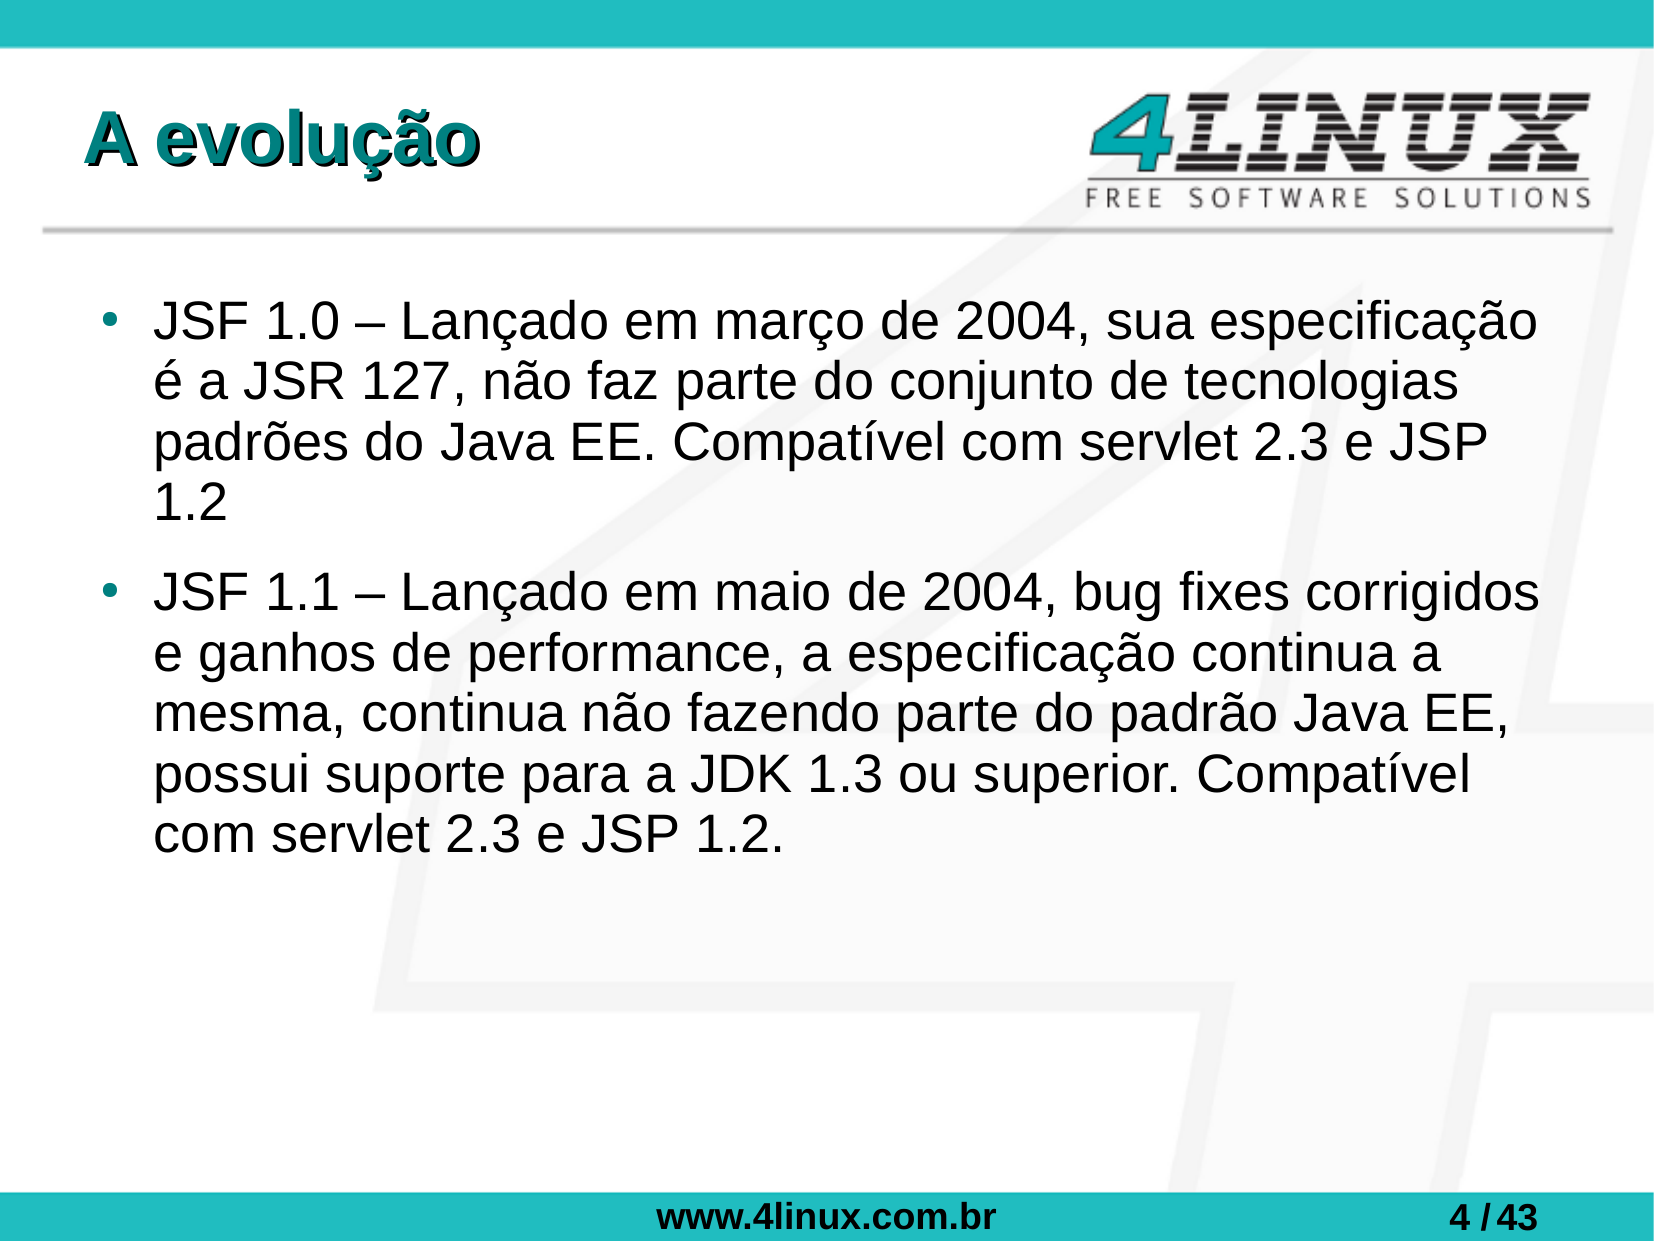

# A evolução
JSF 1.0 – Lançado em março de 2004, sua especificação é a JSR 127, não faz parte do conjunto de tecnologias padrões do Java EE. Compatível com servlet 2.3 e JSP 1.2
JSF 1.1 – Lançado em maio de 2004, bug fixes corrigidos e ganhos de performance, a especificação continua a mesma, continua não fazendo parte do padrão Java EE, possui suporte para a JDK 1.3 ou superior. Compatível com servlet 2.3 e JSP 1.2.